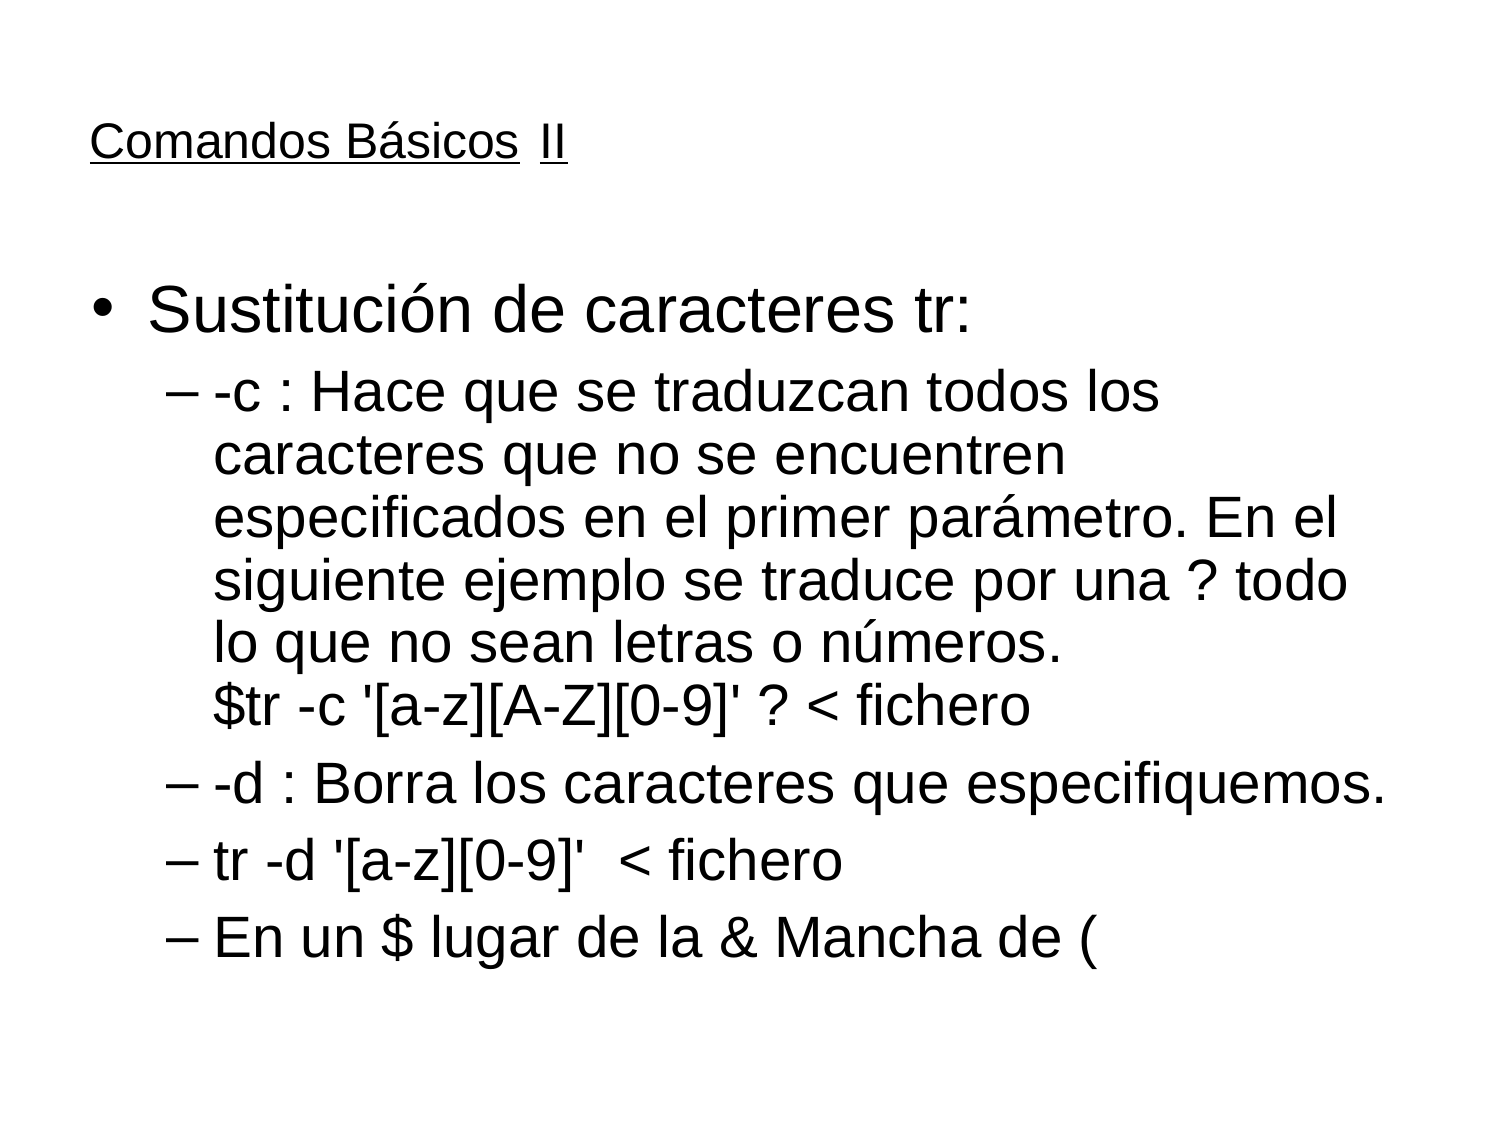

# Comandos Básicos	II
Sustitución de caracteres tr:
-c : Hace que se traduzcan todos los caracteres que no se encuentren especificados en el primer parámetro. En el siguiente ejemplo se traduce por una ? todo lo que no sean letras o números.
$tr -c '[a-z][A-Z][0-9]' ? < fichero
-d : Borra los caracteres que especifiquemos.
tr -d '[a-z][0-9]' < fichero
En un $ lugar de la & Mancha de (